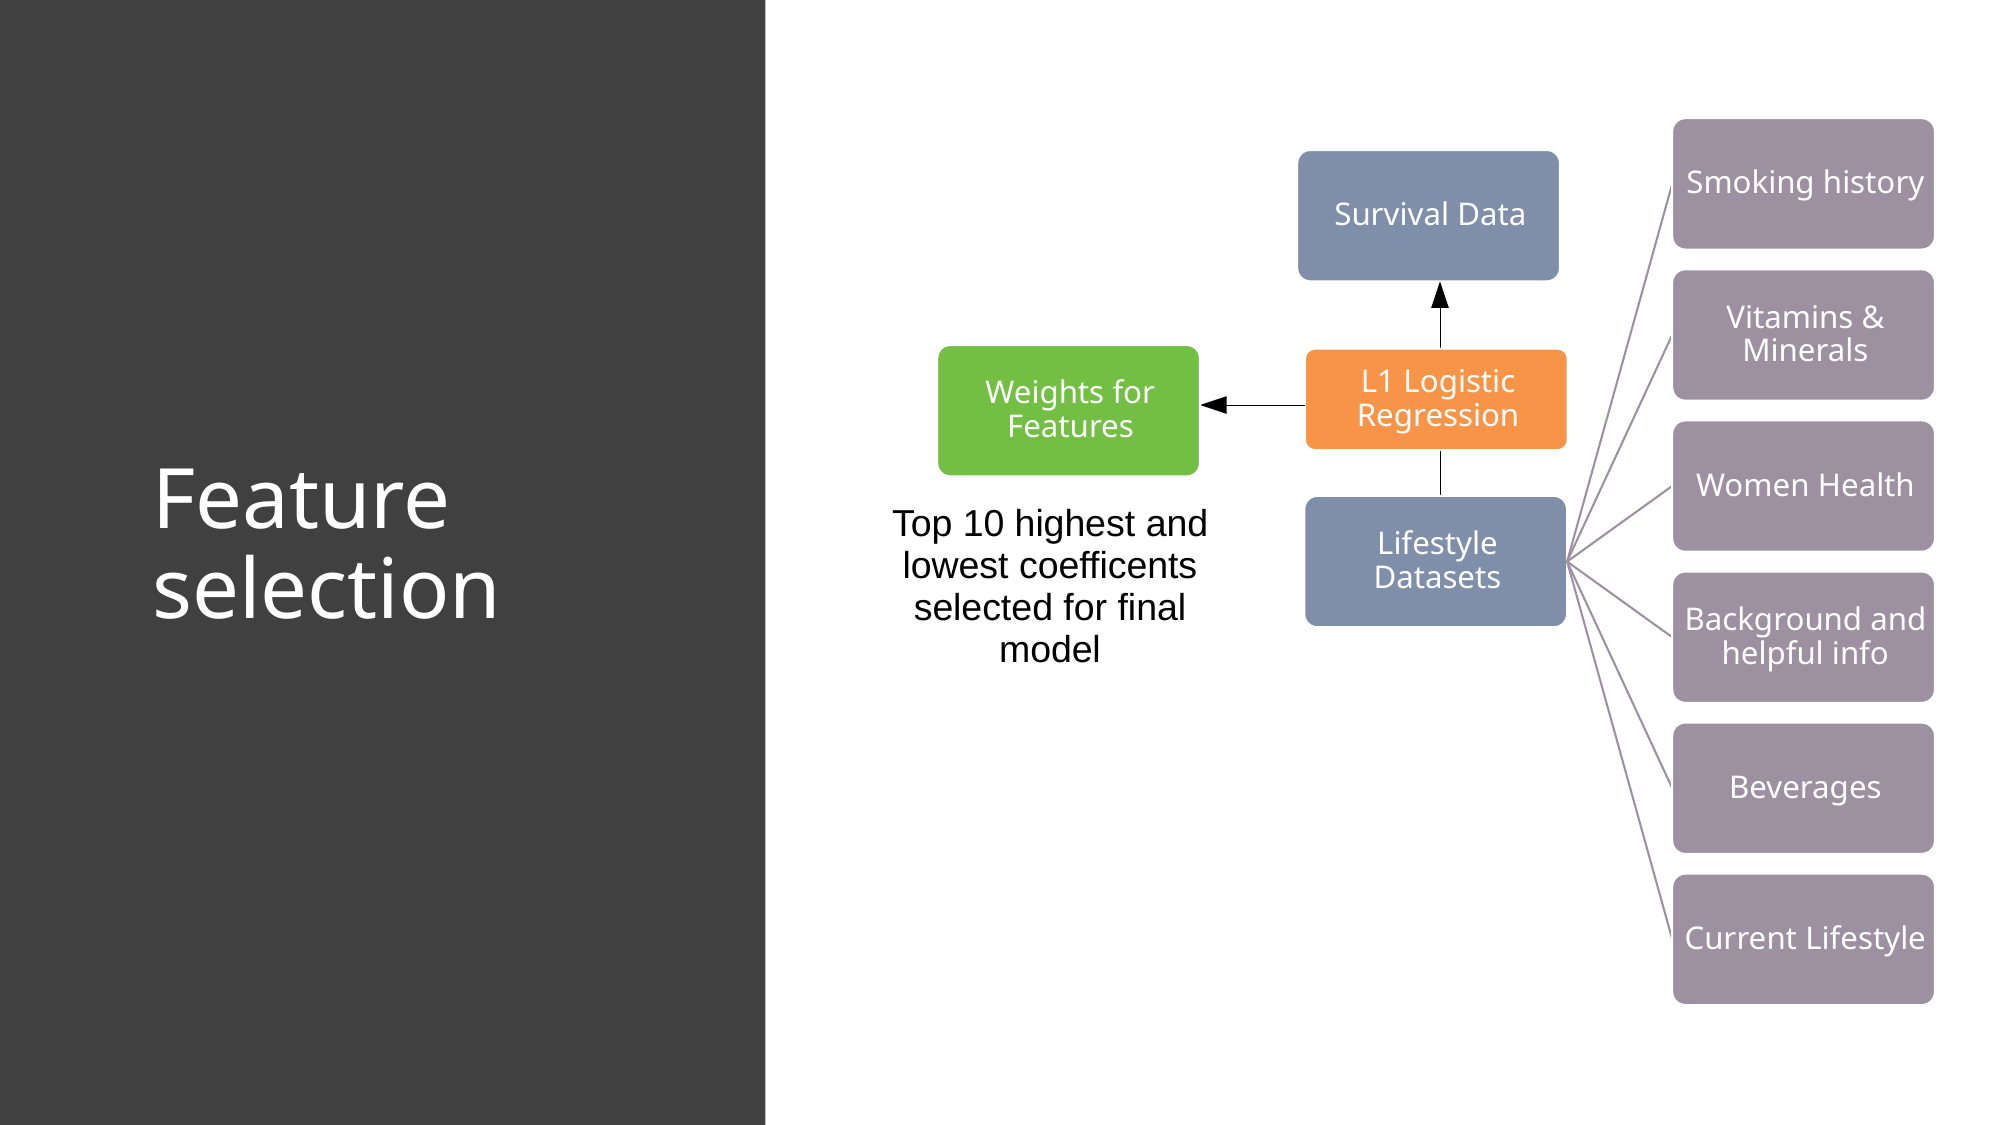

# Feature selection
Smoking history
Survival Data
Vitamins & Minerals
Weights for Features
L1 Logistic Regression
Women Health
Top 10 highest and lowest coefficents selected for final model
Lifestyle Datasets
Background and helpful info
Beverages
Current Lifestyle